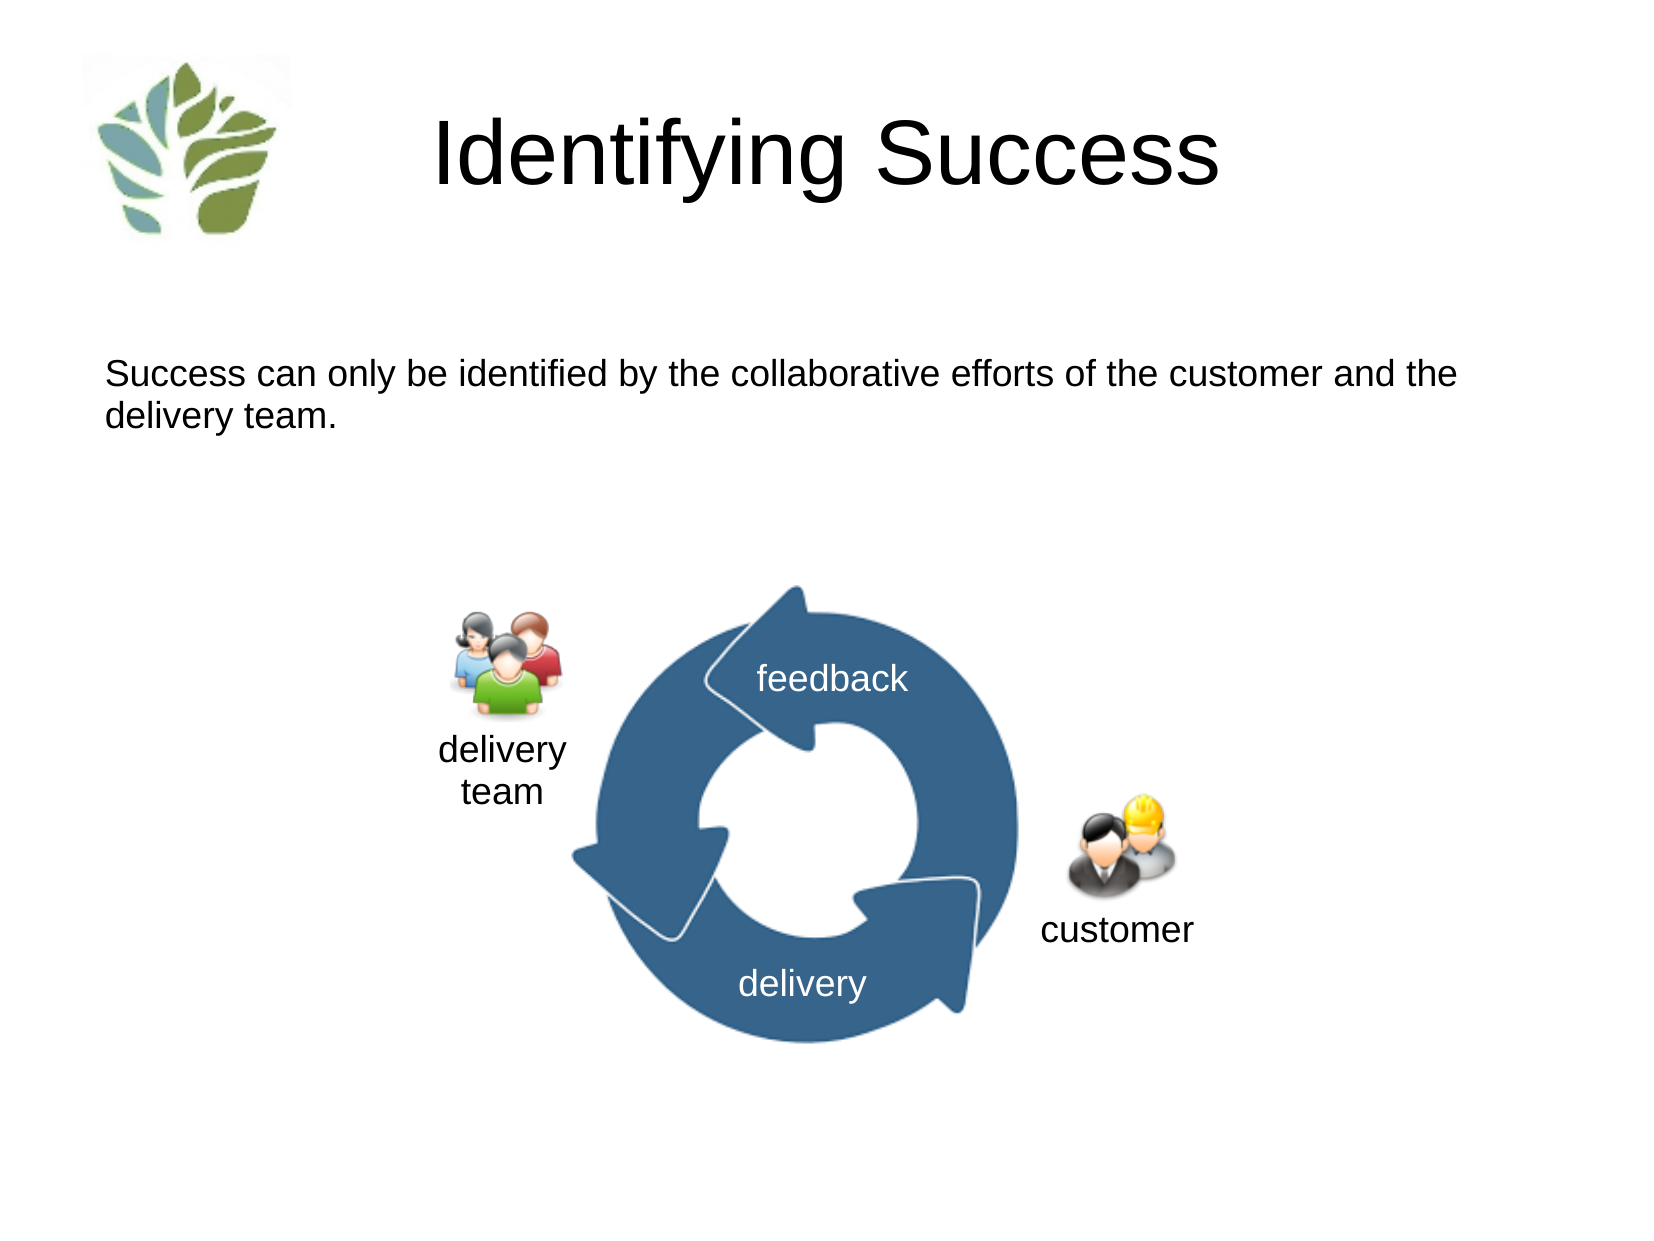

# Identifying Success
Success can only be identified by the collaborative efforts of the customer and the delivery team.
delivery team
feedback
customer
delivery